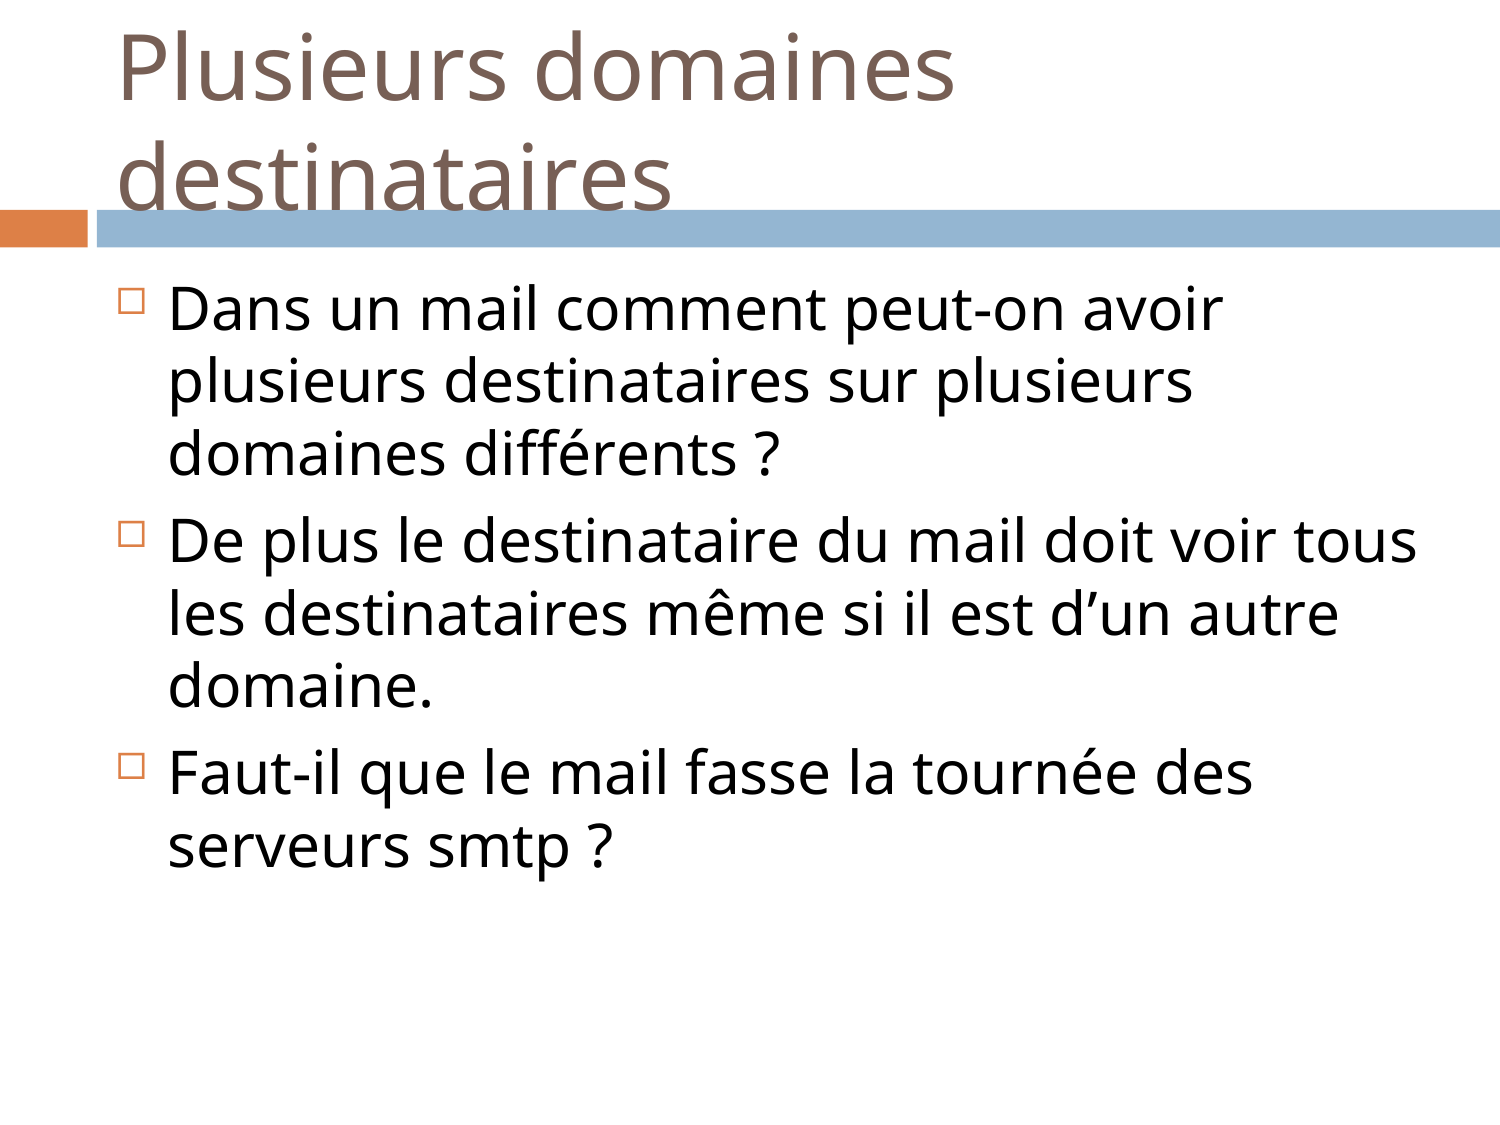

# Plusieurs domaines destinataires
Dans un mail comment peut-on avoir plusieurs destinataires sur plusieurs domaines différents ?
De plus le destinataire du mail doit voir tous les destinataires même si il est d’un autre domaine.
Faut-il que le mail fasse la tournée des serveurs smtp ?